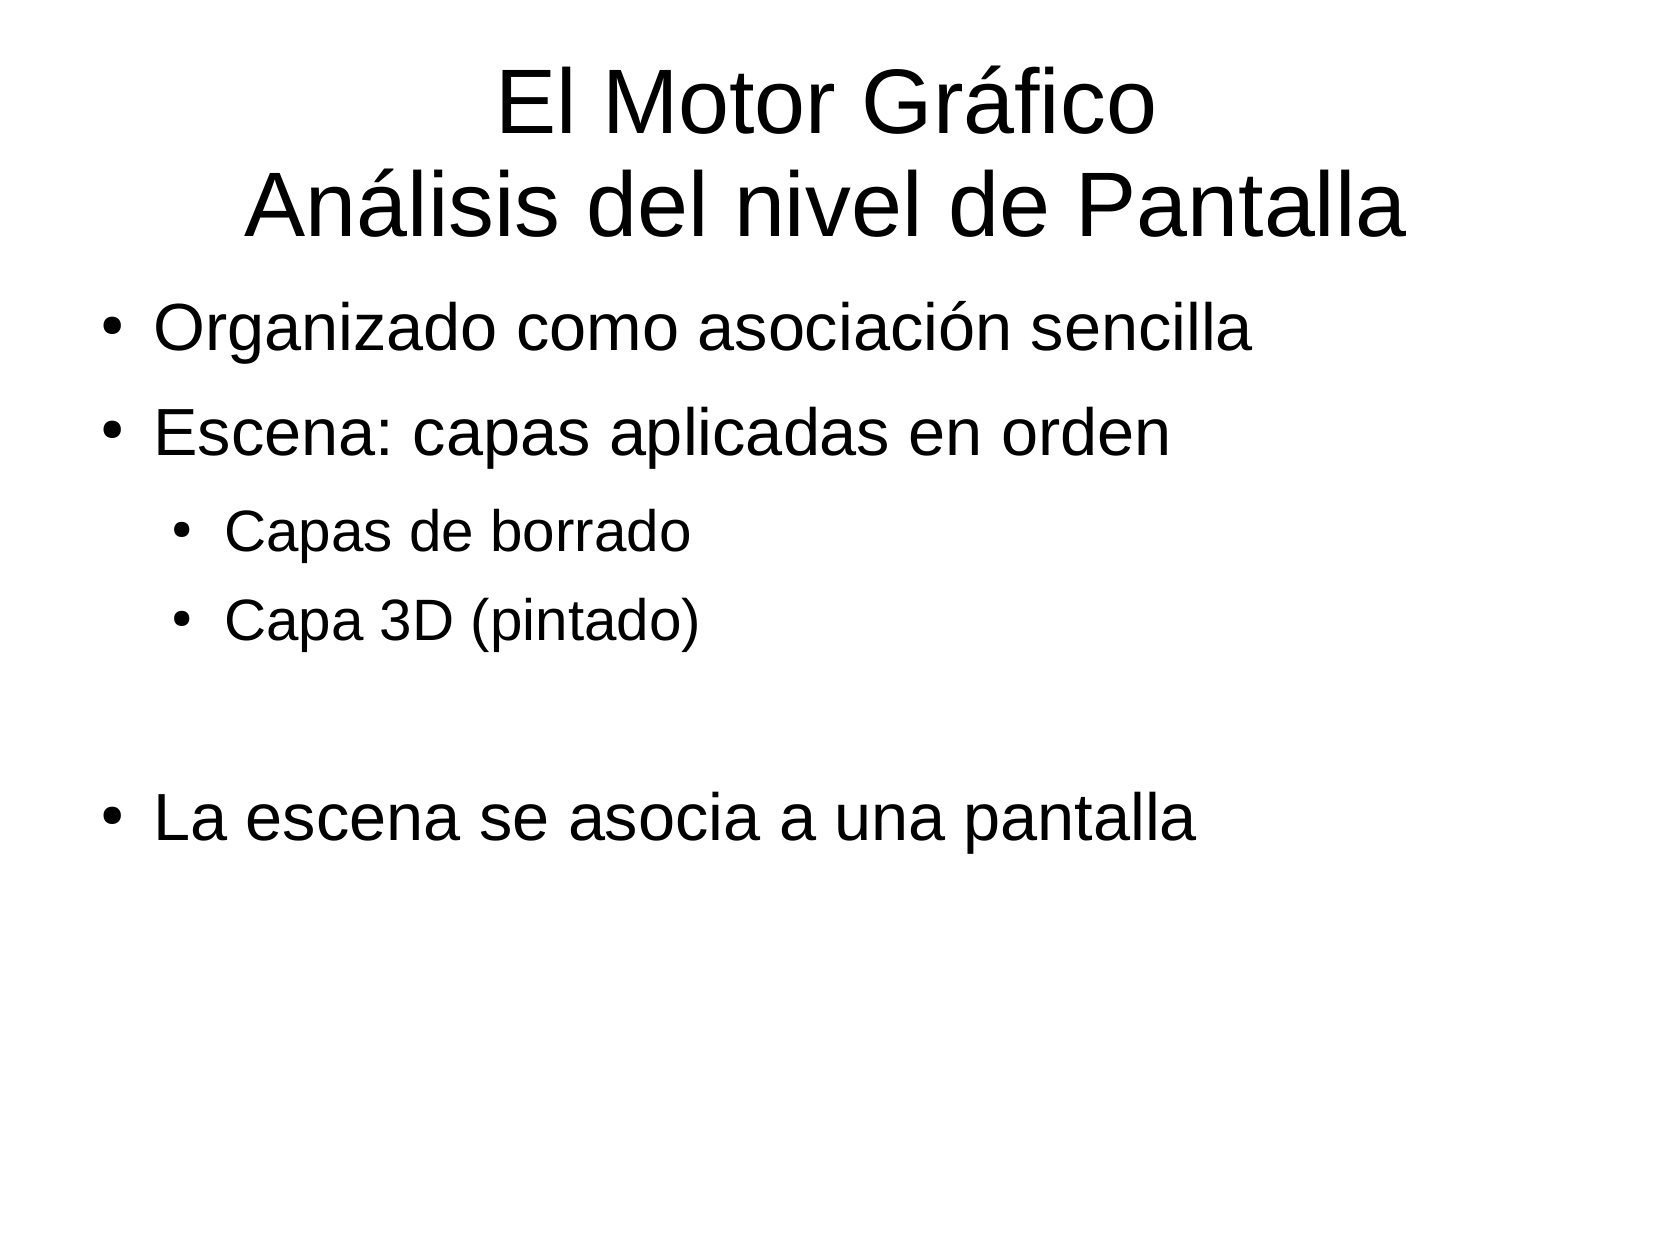

# El Motor Gráfico Análisis del nivel de Pantalla
Organizado como asociación sencilla
Escena: capas aplicadas en orden
Capas de borrado
Capa 3D (pintado)
La escena se asocia a una pantalla